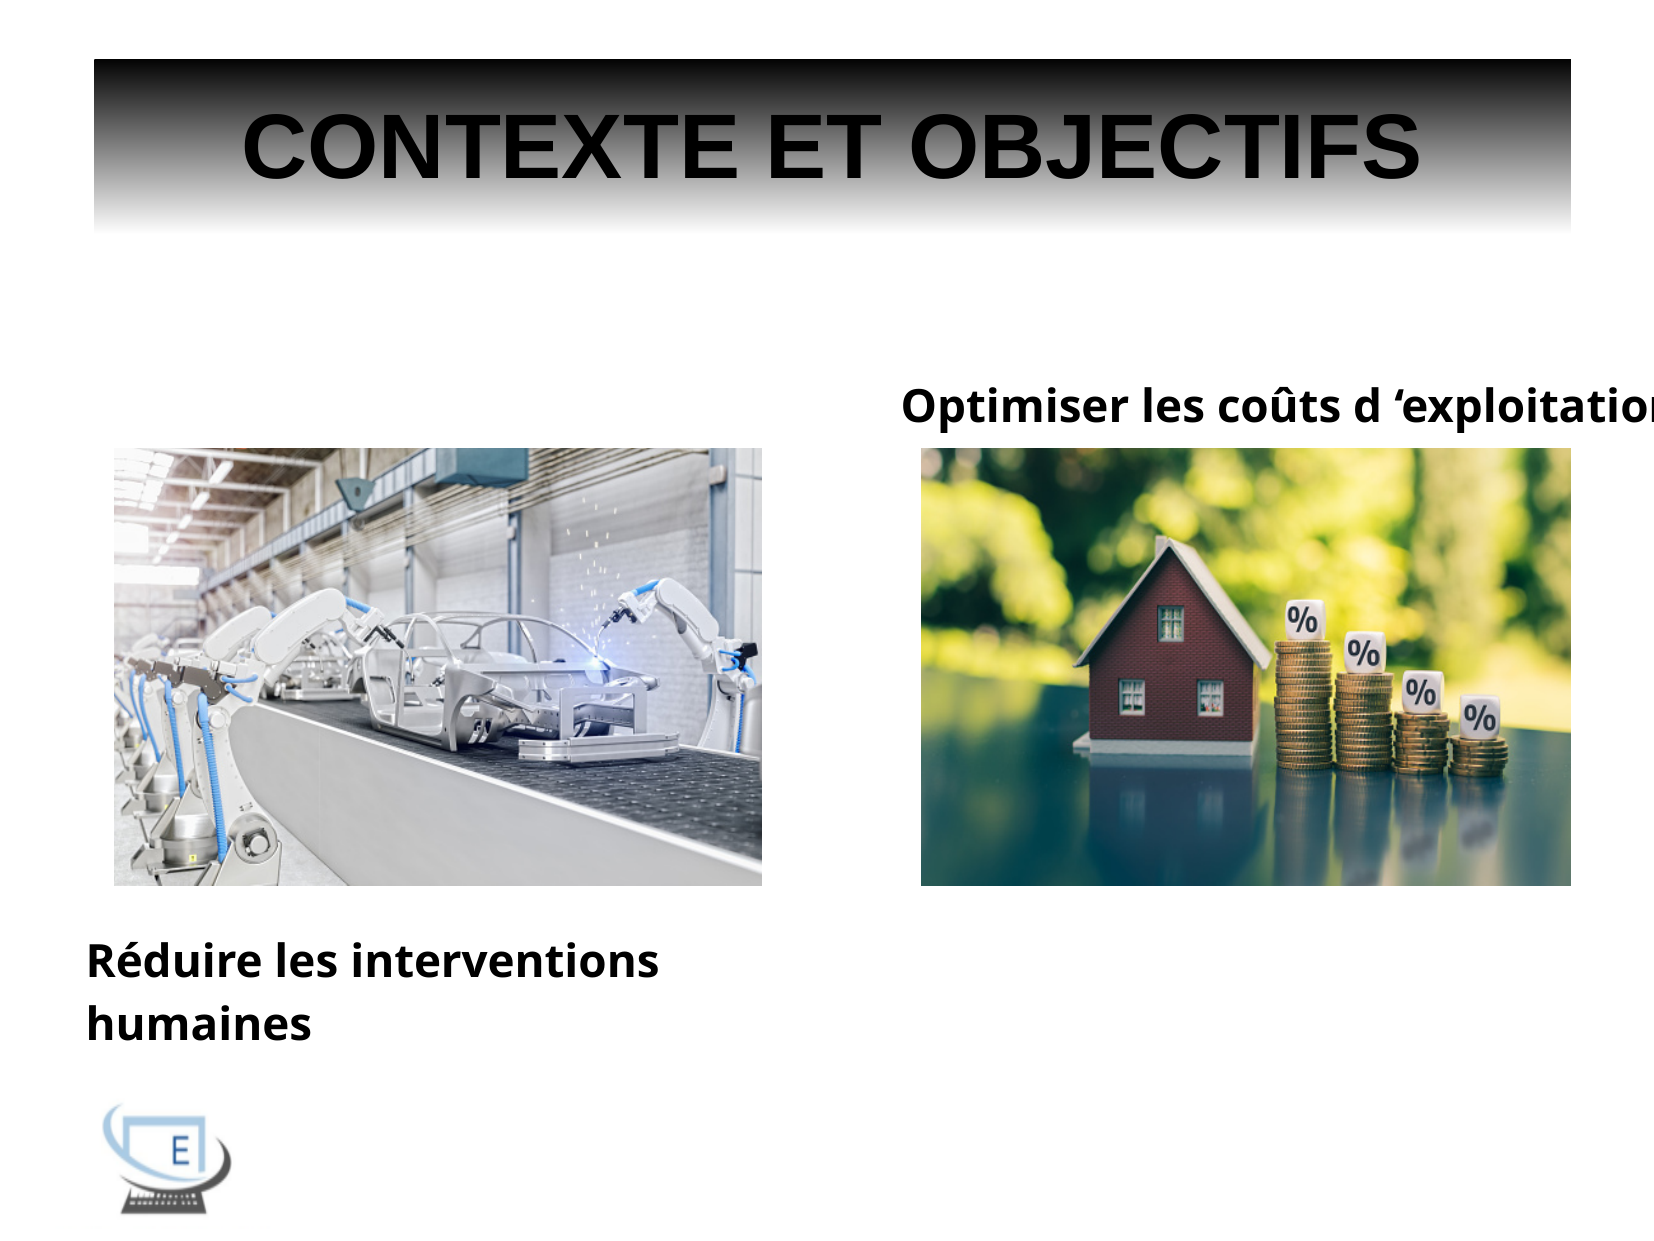

# CONTEXTE ET OBJECTIFS
Optimiser les coûts d ‘exploitation
Réduire les interventions humaines